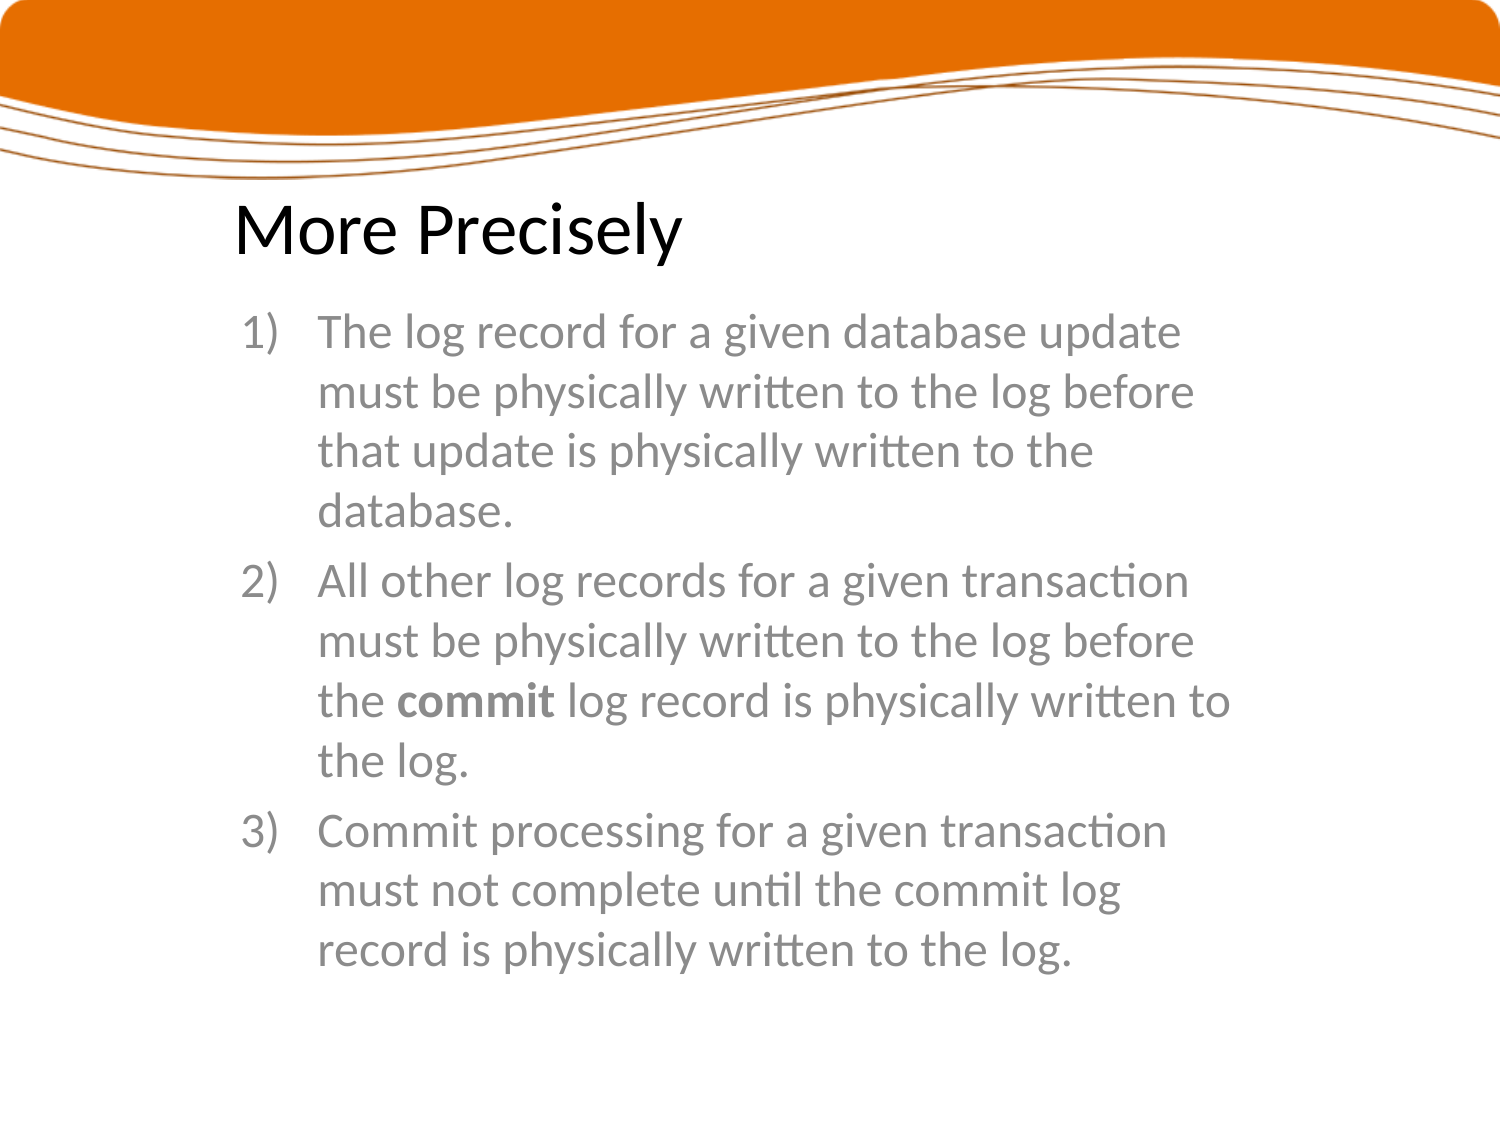

More Precisely
# The log record for a given database update must be physically written to the log before that update is physically written to the database.
All other log records for a given transaction must be physically written to the log before the commit log record is physically written to the log.
Commit processing for a given transaction must not complete until the commit log record is physically written to the log.